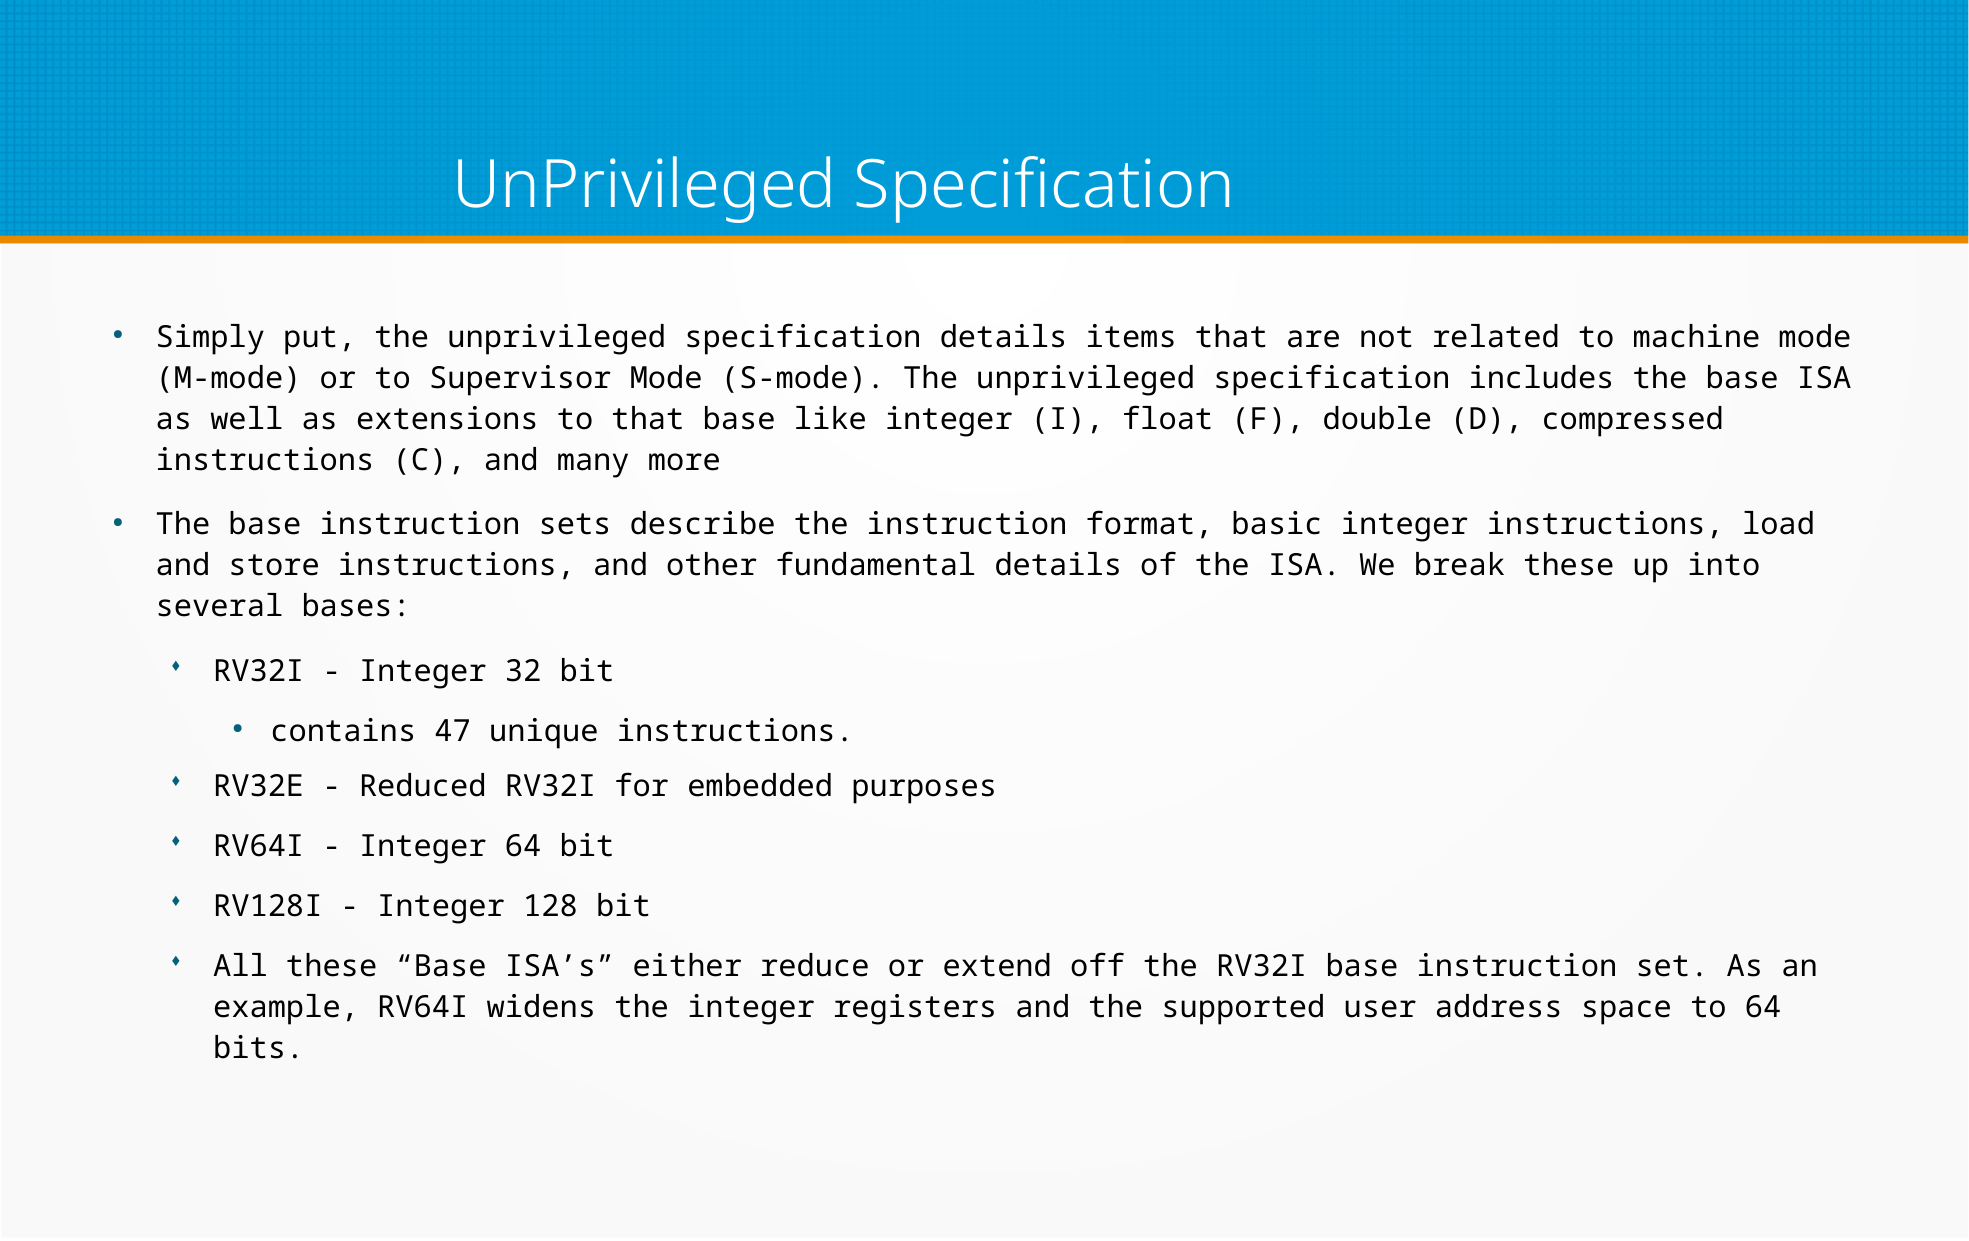

# UnPrivileged Specification
Simply put, the unprivileged specification details items that are not related to machine mode (M-mode) or to Supervisor Mode (S-mode). The unprivileged specification includes the base ISA as well as extensions to that base like integer (I), float (F), double (D), compressed instructions (C), and many more
The base instruction sets describe the instruction format, basic integer instructions, load and store instructions, and other fundamental details of the ISA. We break these up into several bases:
RV32I - Integer 32 bit
contains 47 unique instructions.
RV32E - Reduced RV32I for embedded purposes
RV64I - Integer 64 bit
RV128I - Integer 128 bit
All these “Base ISA’s” either reduce or extend off the RV32I base instruction set. As an example, RV64I widens the integer registers and the supported user address space to 64 bits.